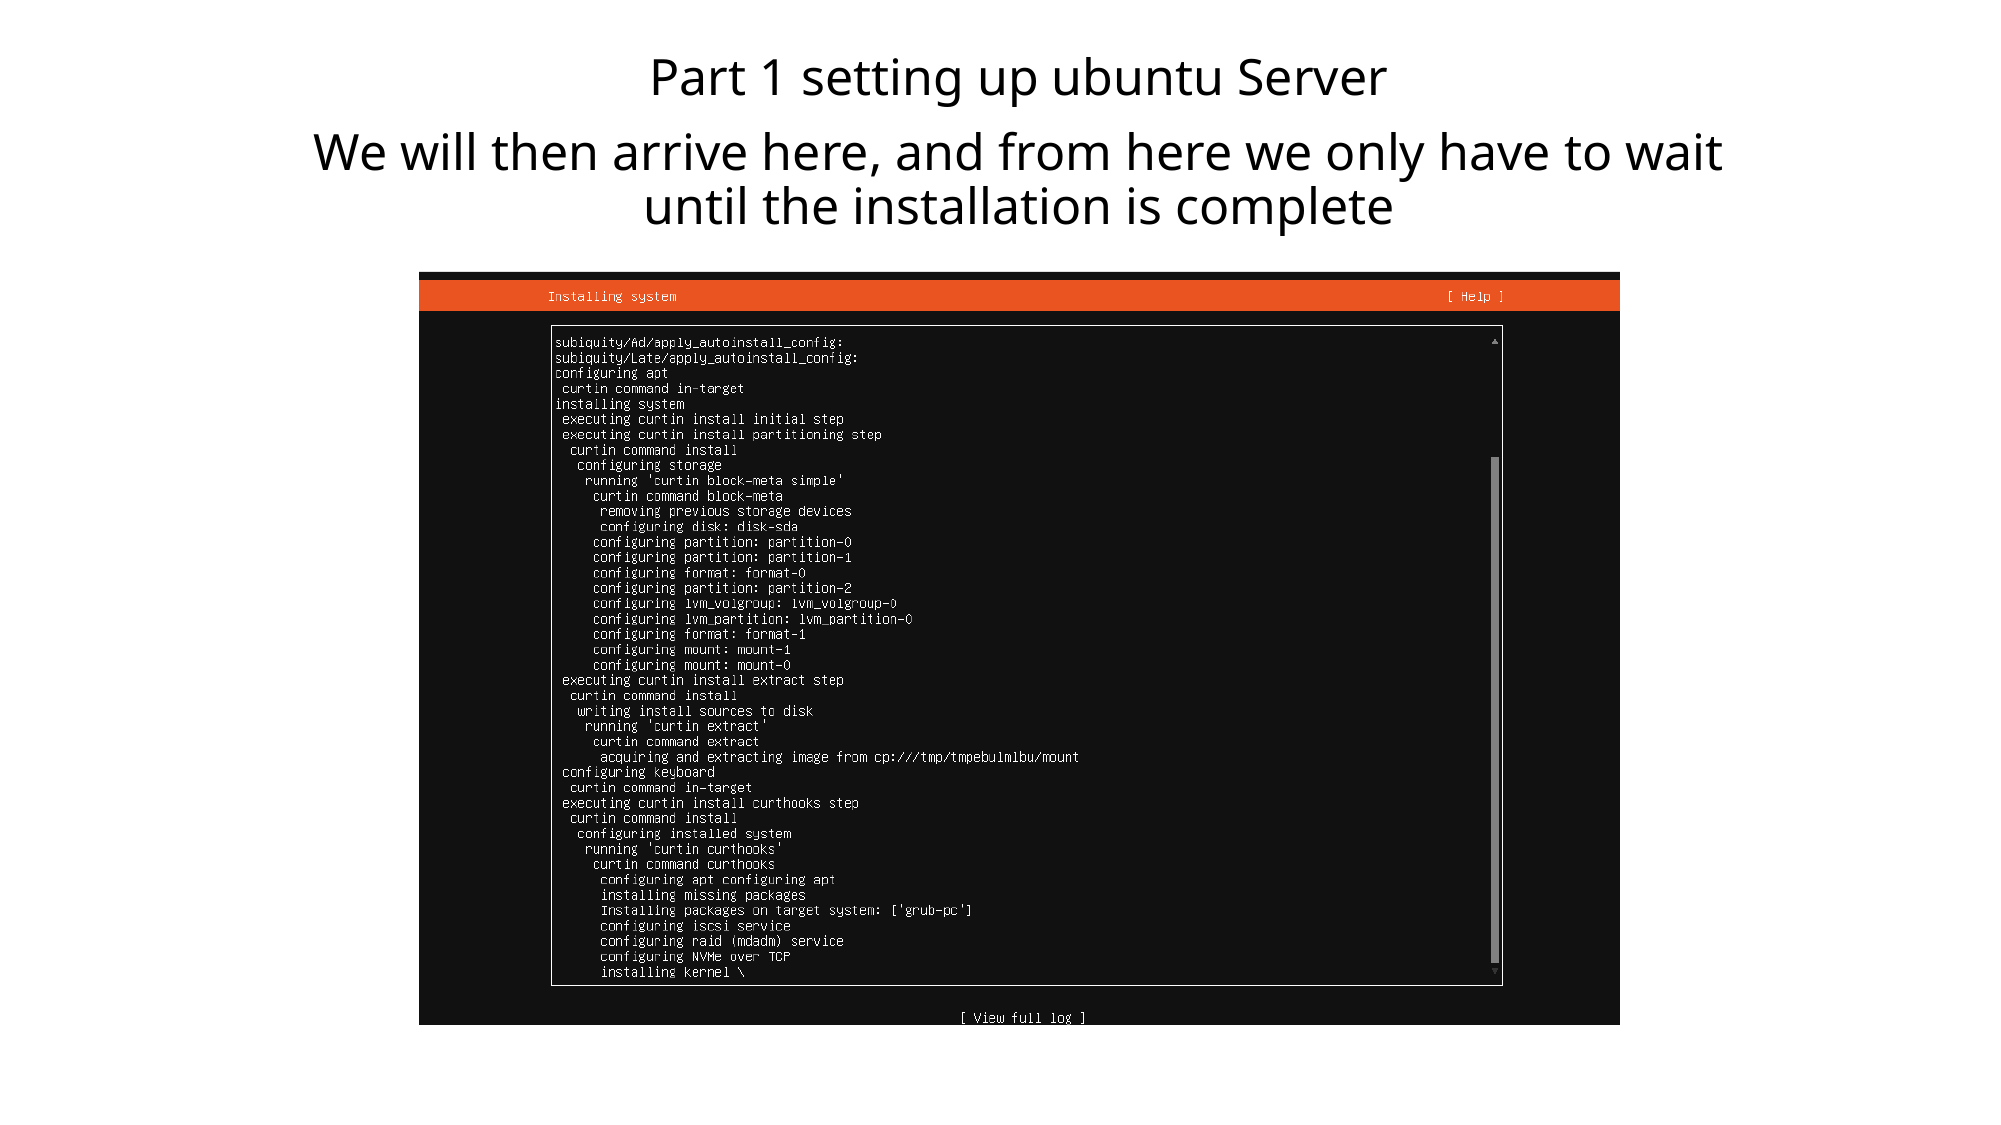

# Part 1 setting up ubuntu Server
We will then arrive here, and from here we only have to wait until the installation is complete